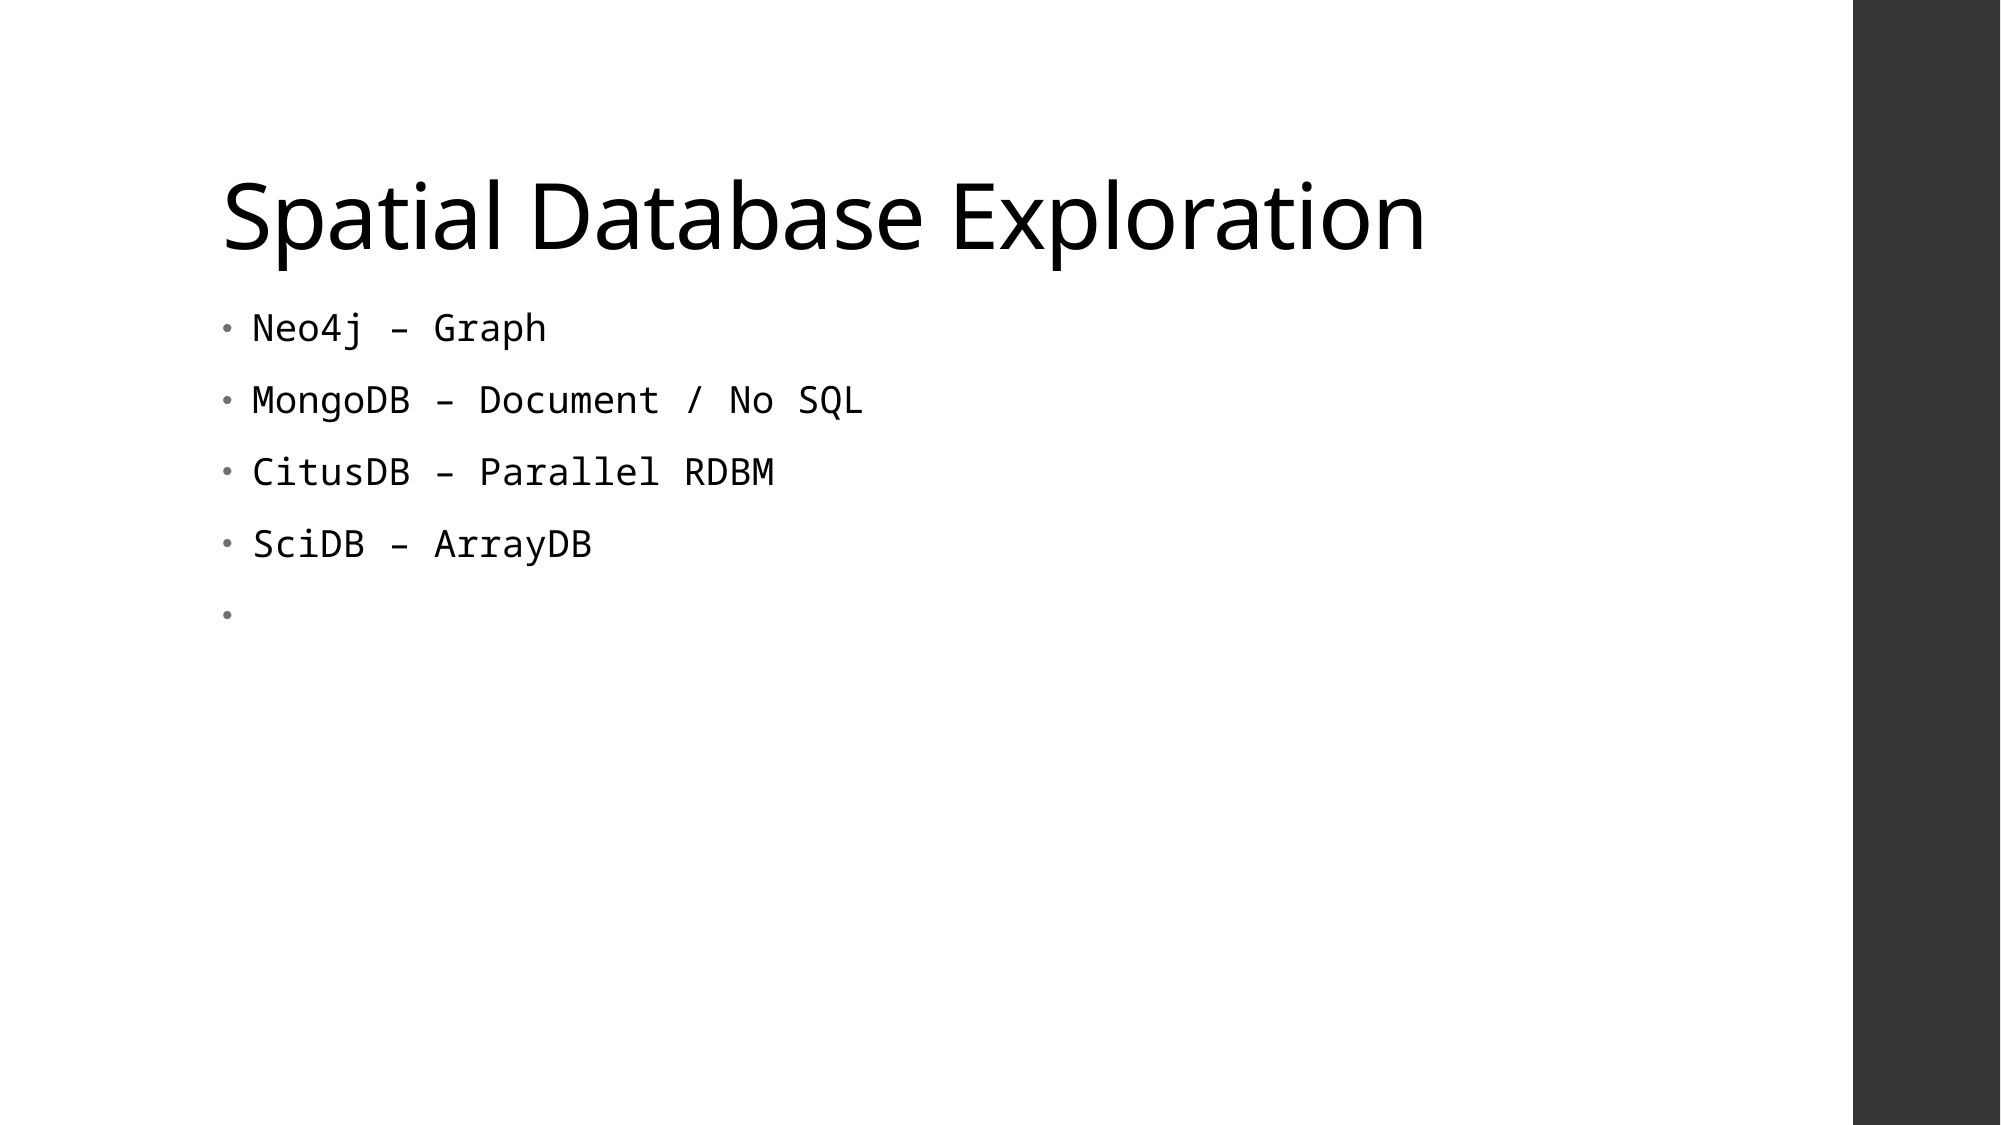

# Spatial Database Exploration
Neo4j – Graph
MongoDB – Document / No SQL
CitusDB – Parallel RDBM
SciDB – ArrayDB